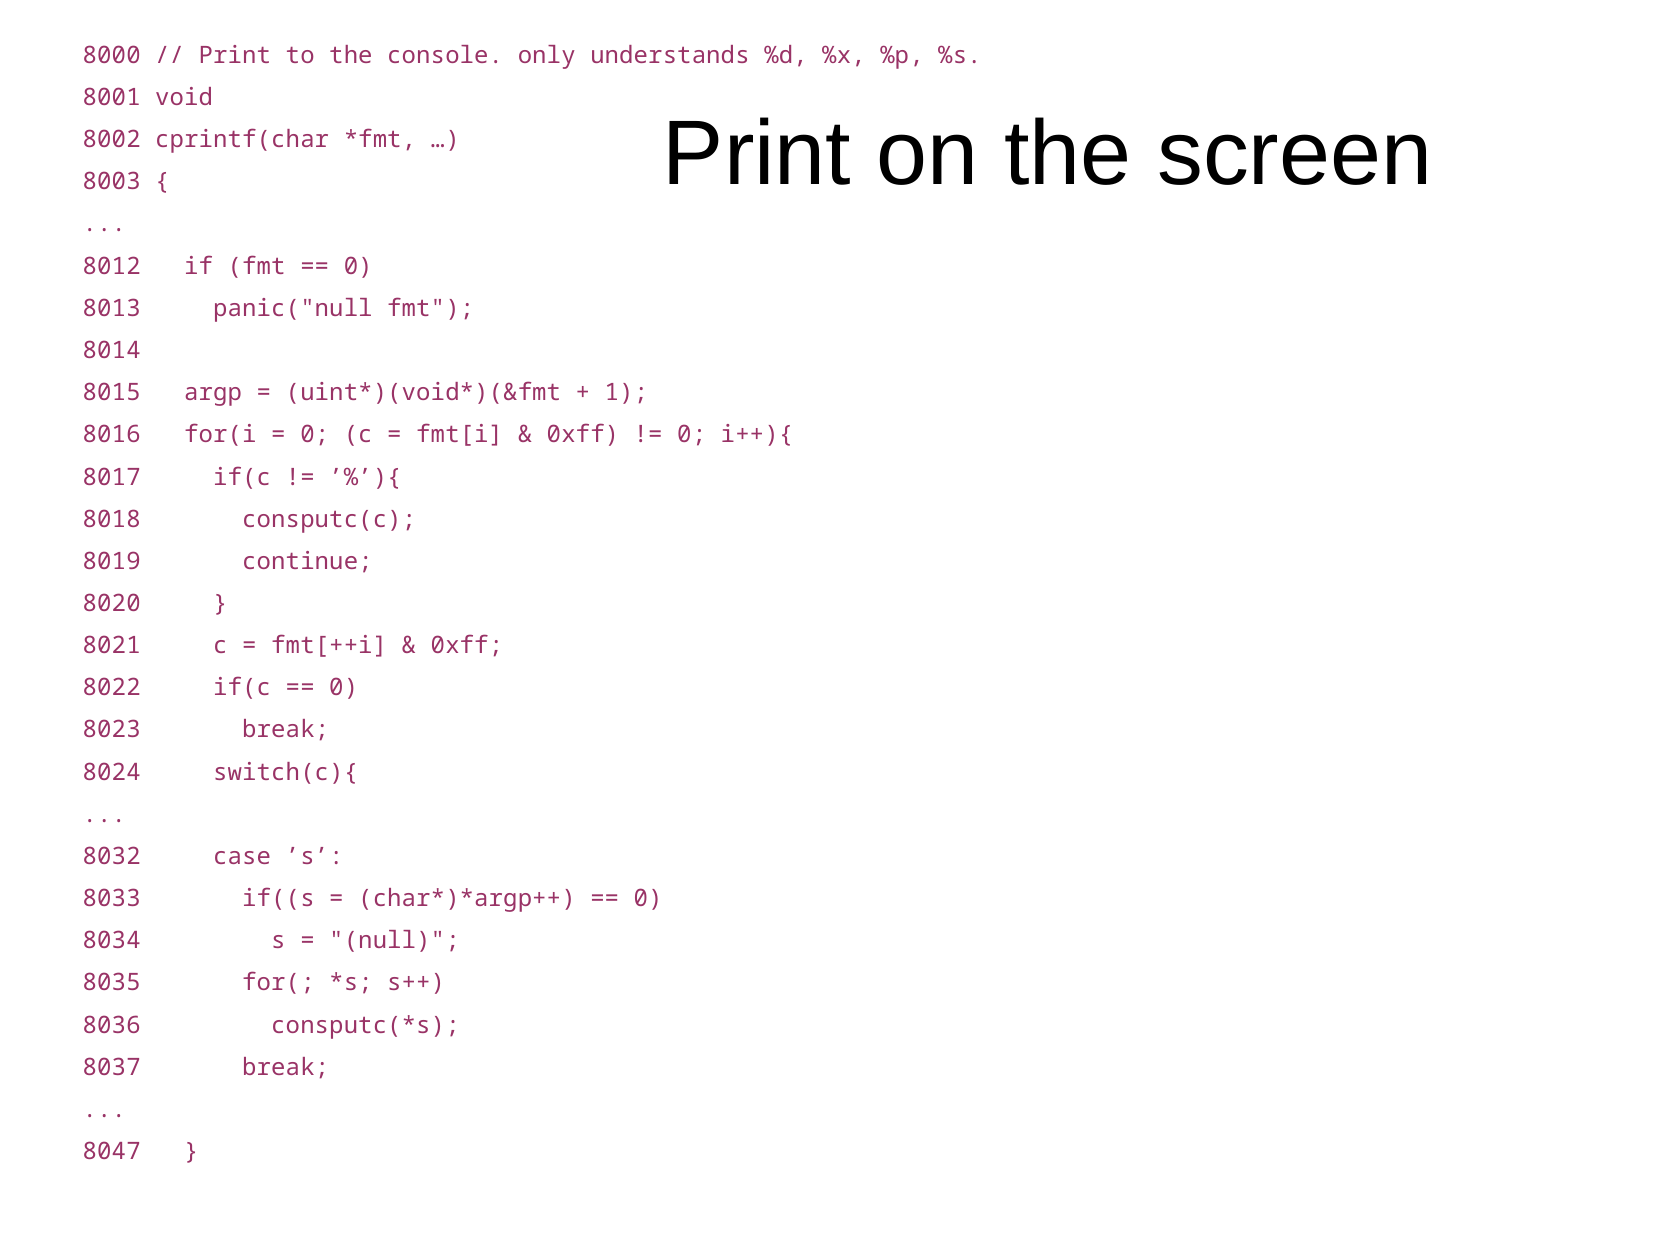

# 8000 // Print to the console. only understands %d, %x, %p, %s.
8001 void
8002 cprintf(char *fmt, …)
8003 {
...
8012 if (fmt == 0)
8013 panic("null fmt");
8014
8015 argp = (uint*)(void*)(&fmt + 1);
8016 for(i = 0; (c = fmt[i] & 0xff) != 0; i++){
8017 if(c != ’%’){
8018 consputc(c);
8019 continue;
8020 }
8021 c = fmt[++i] & 0xff;
8022 if(c == 0)
8023 break;
8024 switch(c){
...
8032 case ’s’:
8033 if((s = (char*)*argp++) == 0)
8034 s = "(null)";
8035 for(; *s; s++)
8036 consputc(*s);
8037 break;
...
8047 }
Print on the screen